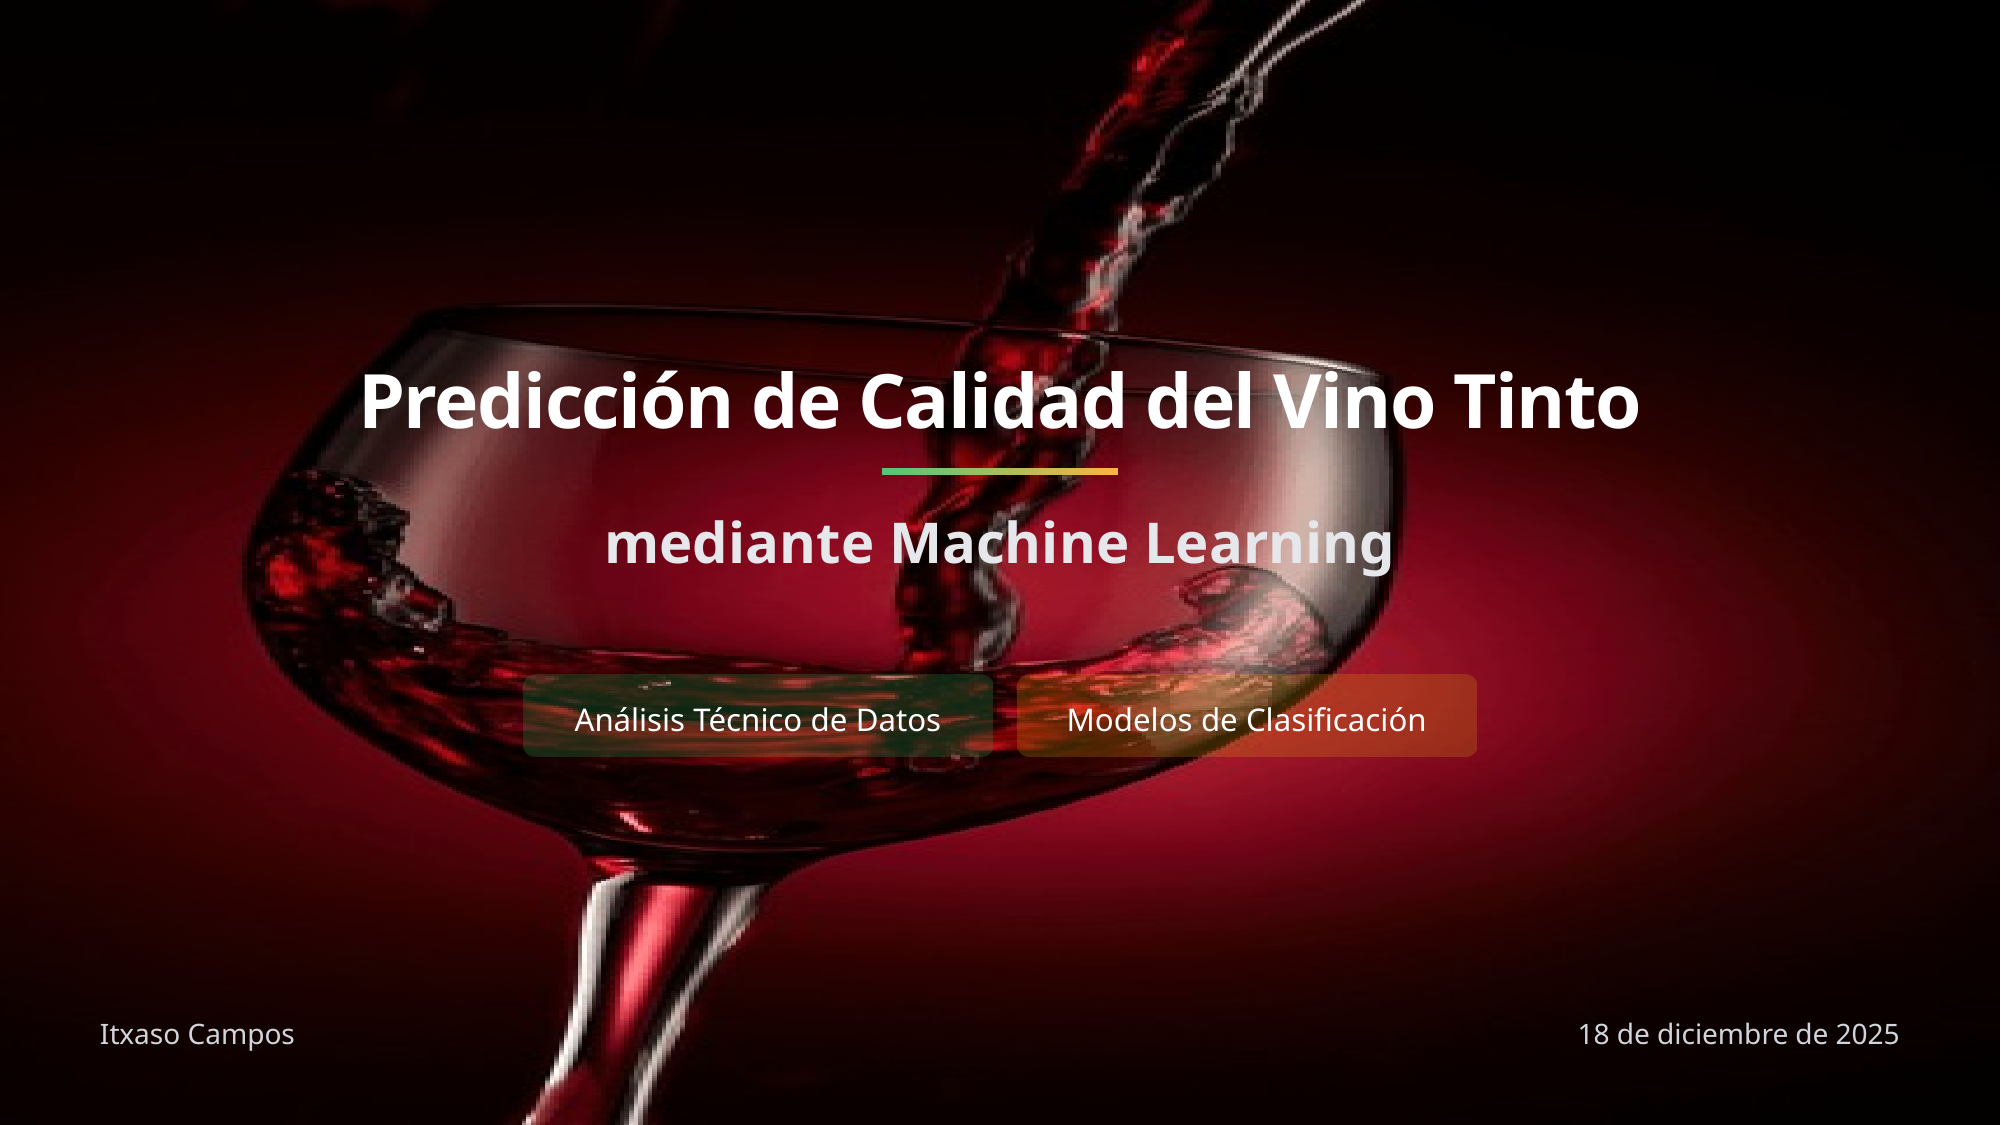

Predicción de Calidad del Vino Tinto
mediante Machine Learning
Análisis Técnico de Datos
Modelos de Clasificación
Itxaso Campos
18 de diciembre de 2025